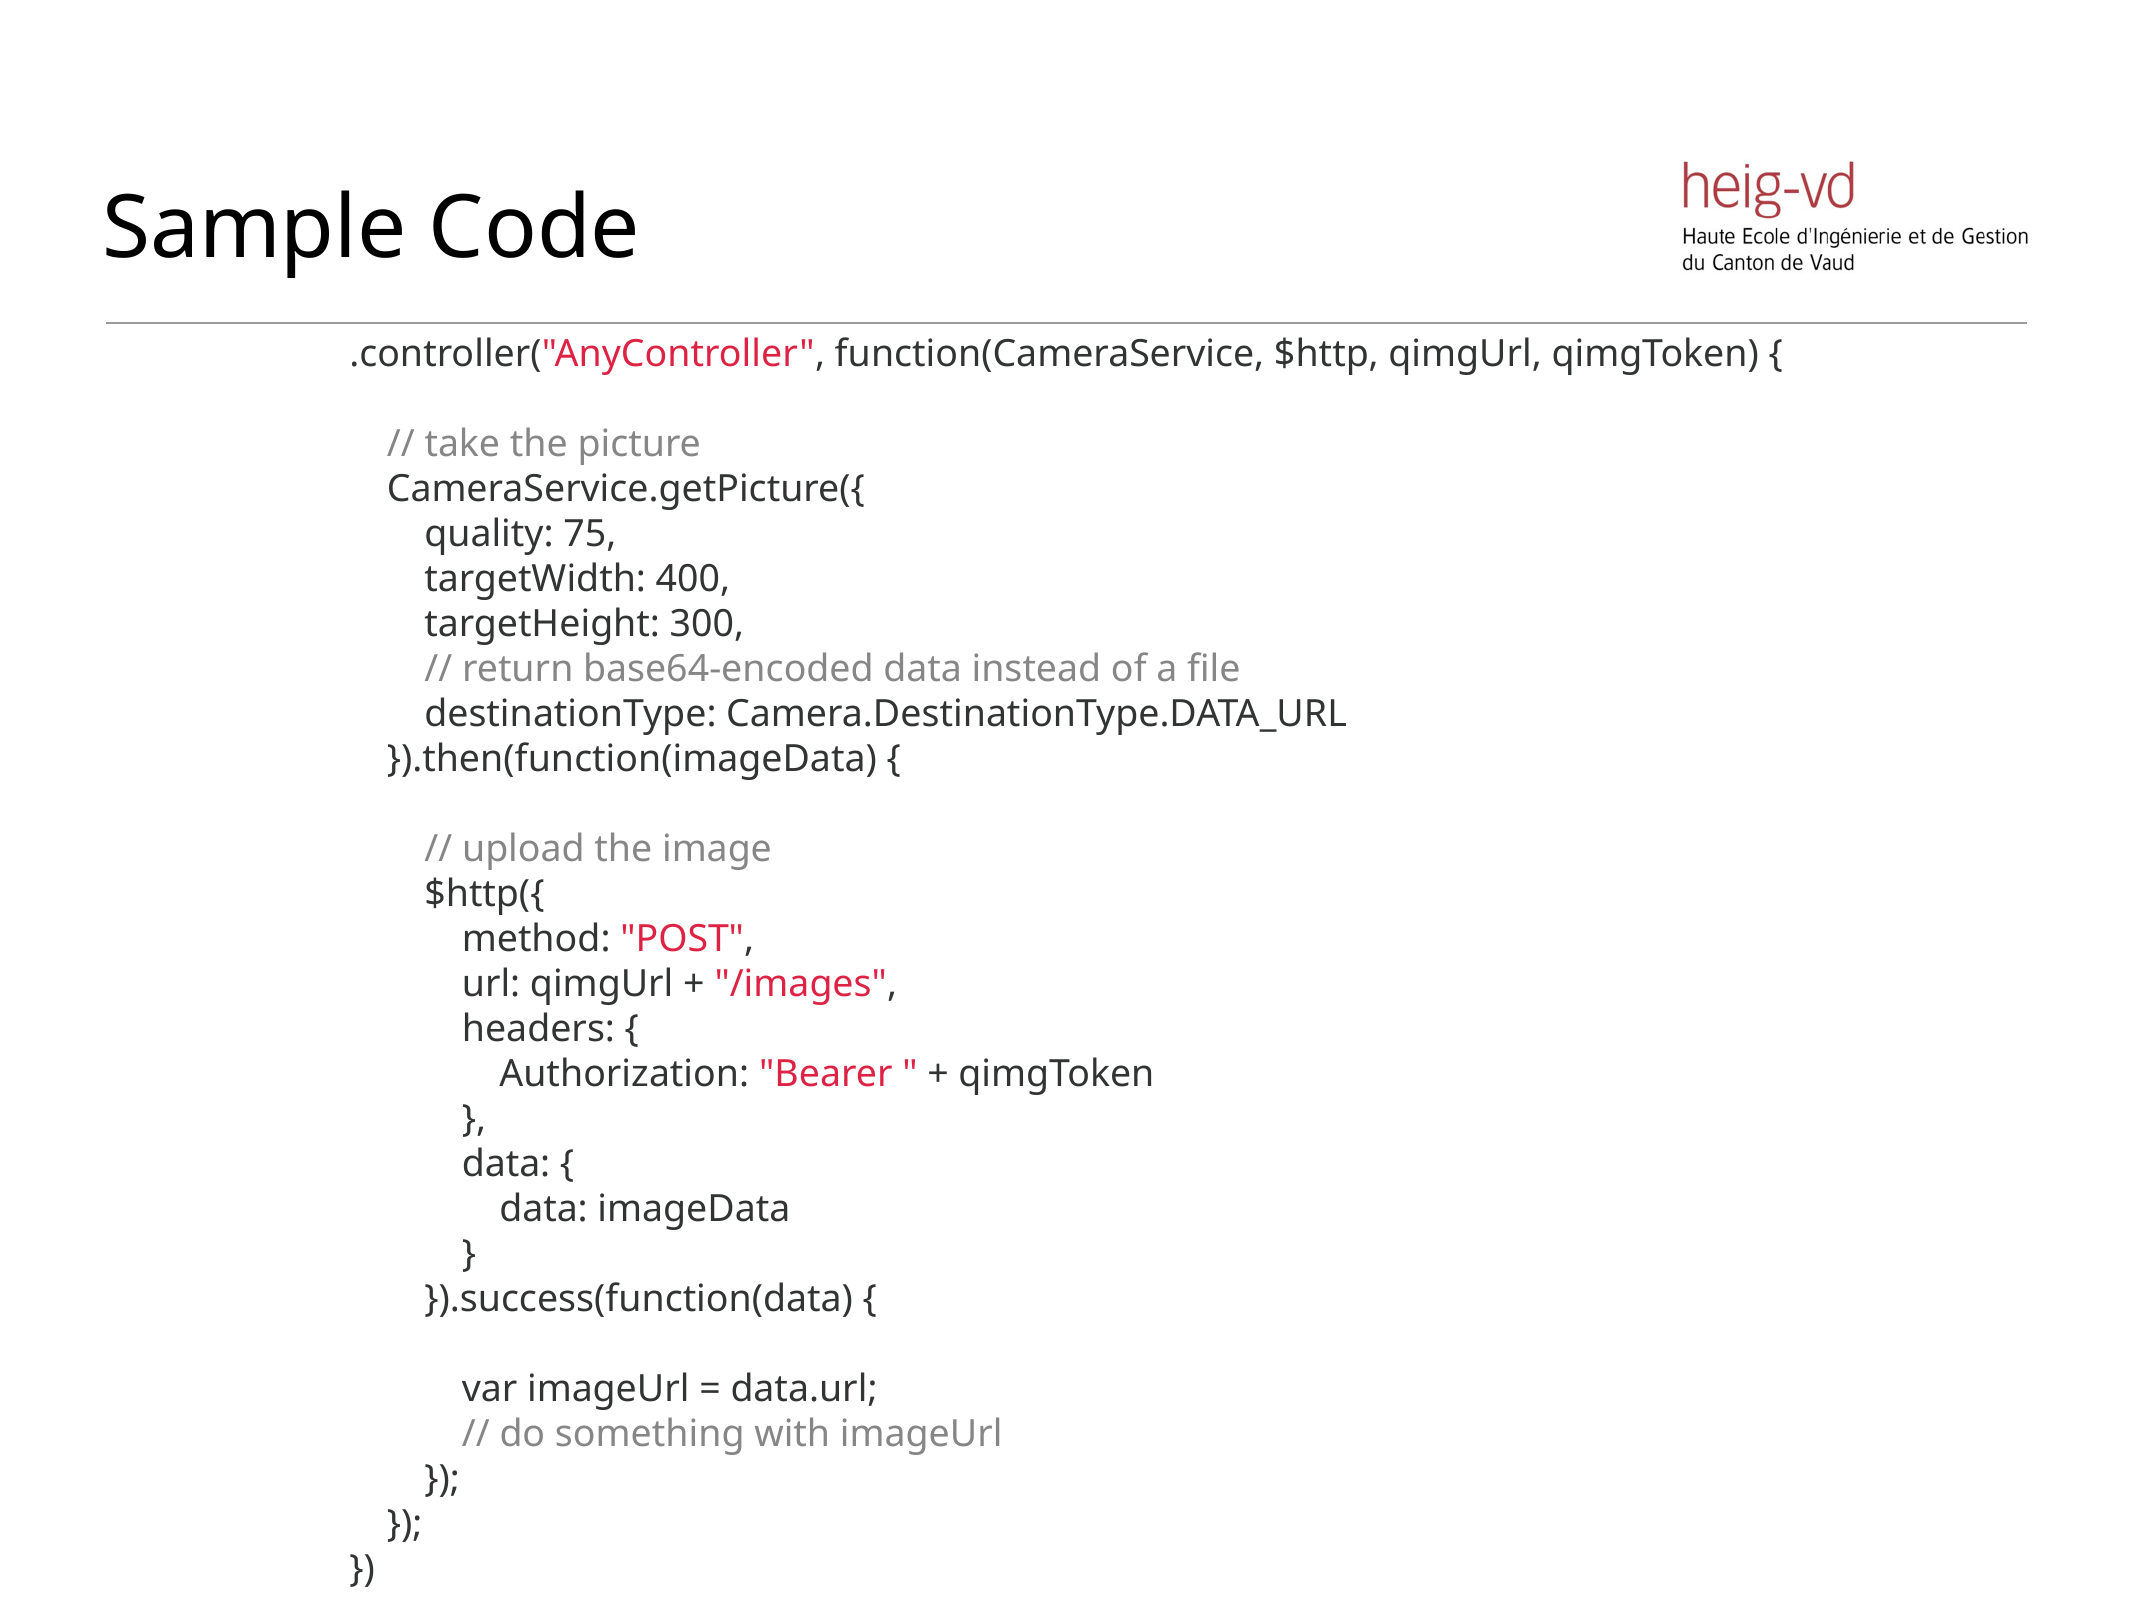

# Sample Code
.controller("AnyController", function(CameraService, $http, qimgUrl, qimgToken) {
// take the picture
CameraService.getPicture({
quality: 75,
targetWidth: 400,
targetHeight: 300,
// return base64-encoded data instead of a file
destinationType: Camera.DestinationType.DATA_URL
}).then(function(imageData) {
// upload the image
$http({
method: "POST",
url: qimgUrl + "/images",
headers: {
Authorization: "Bearer " + qimgToken
},
data: {
data: imageData
}
}).success(function(data) {
var imageUrl = data.url;
// do something with imageUrl
});
});
})